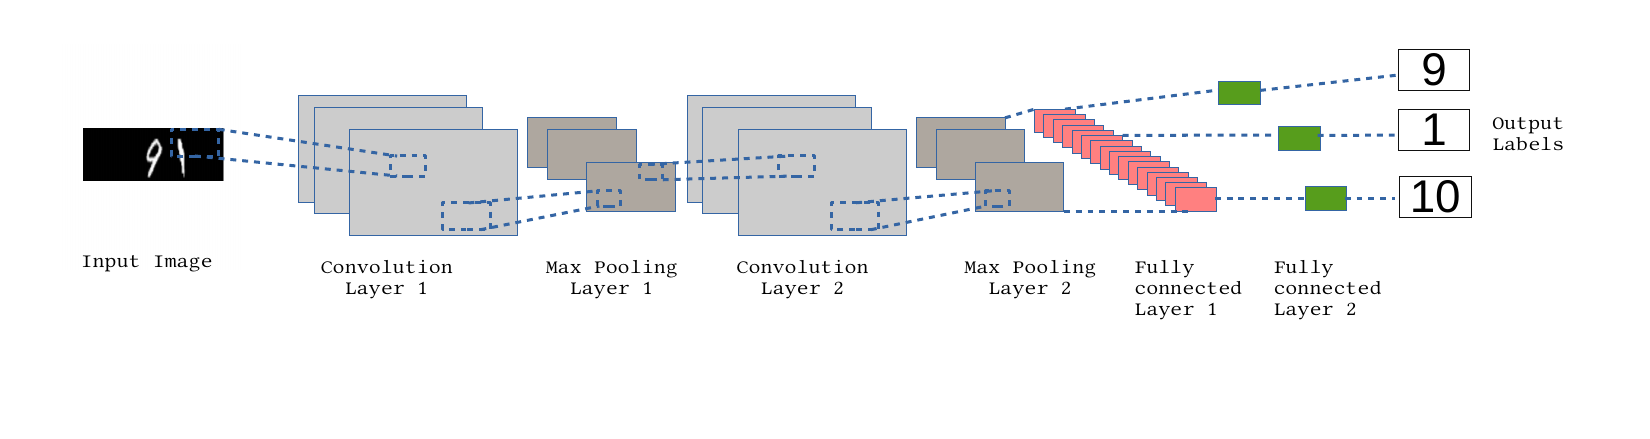

9
Output
Labels
1
10
Input Image
Convolution
 Layer 1
Max Pooling
 Layer 1
Convolution
 Layer 2
Max Pooling
 Layer 2
Fully connected
Layer 1
Fully connected
Layer 2